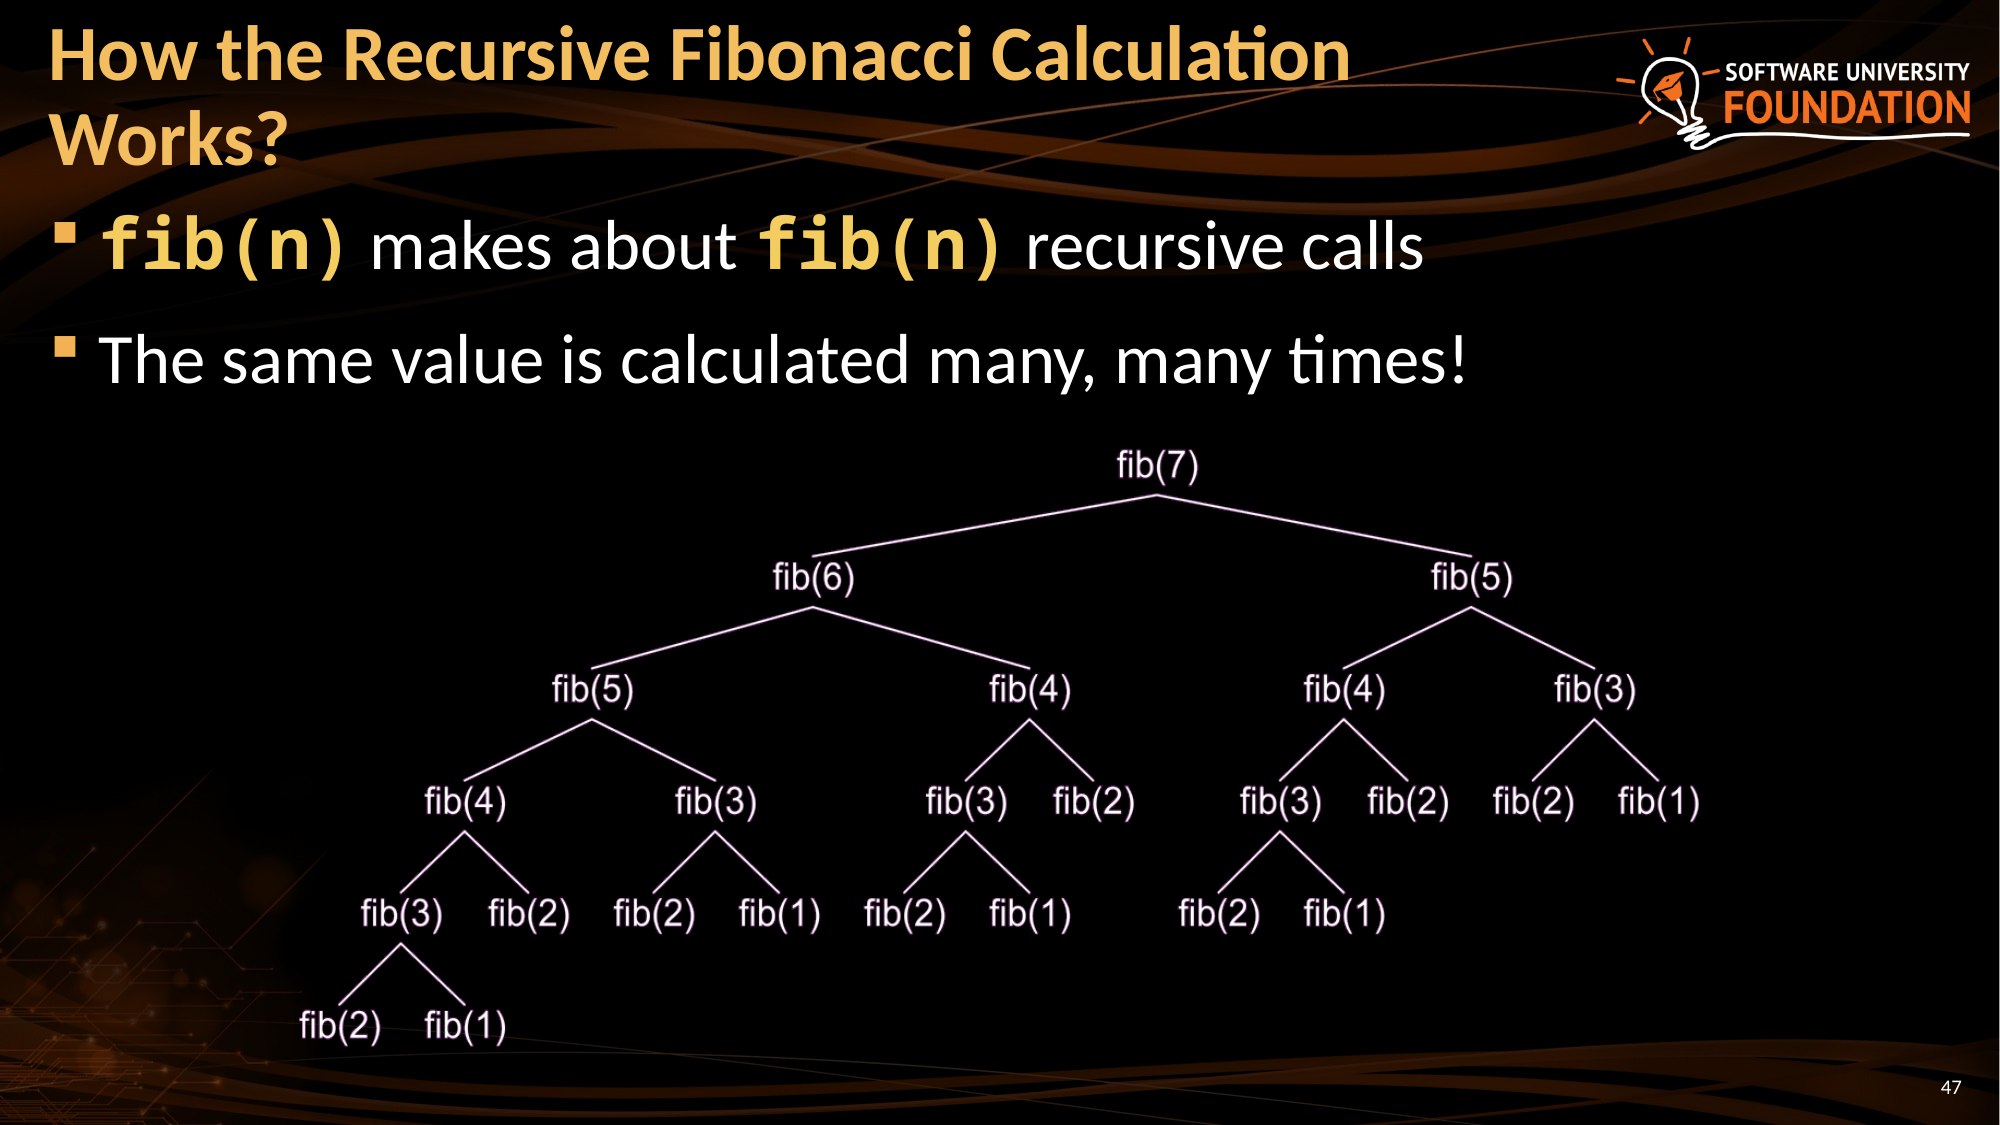

How the Recursive Fibonacci Calculation Works?
# fib(n) makes about fib(n) recursive calls
The same value is calculated many, many times!